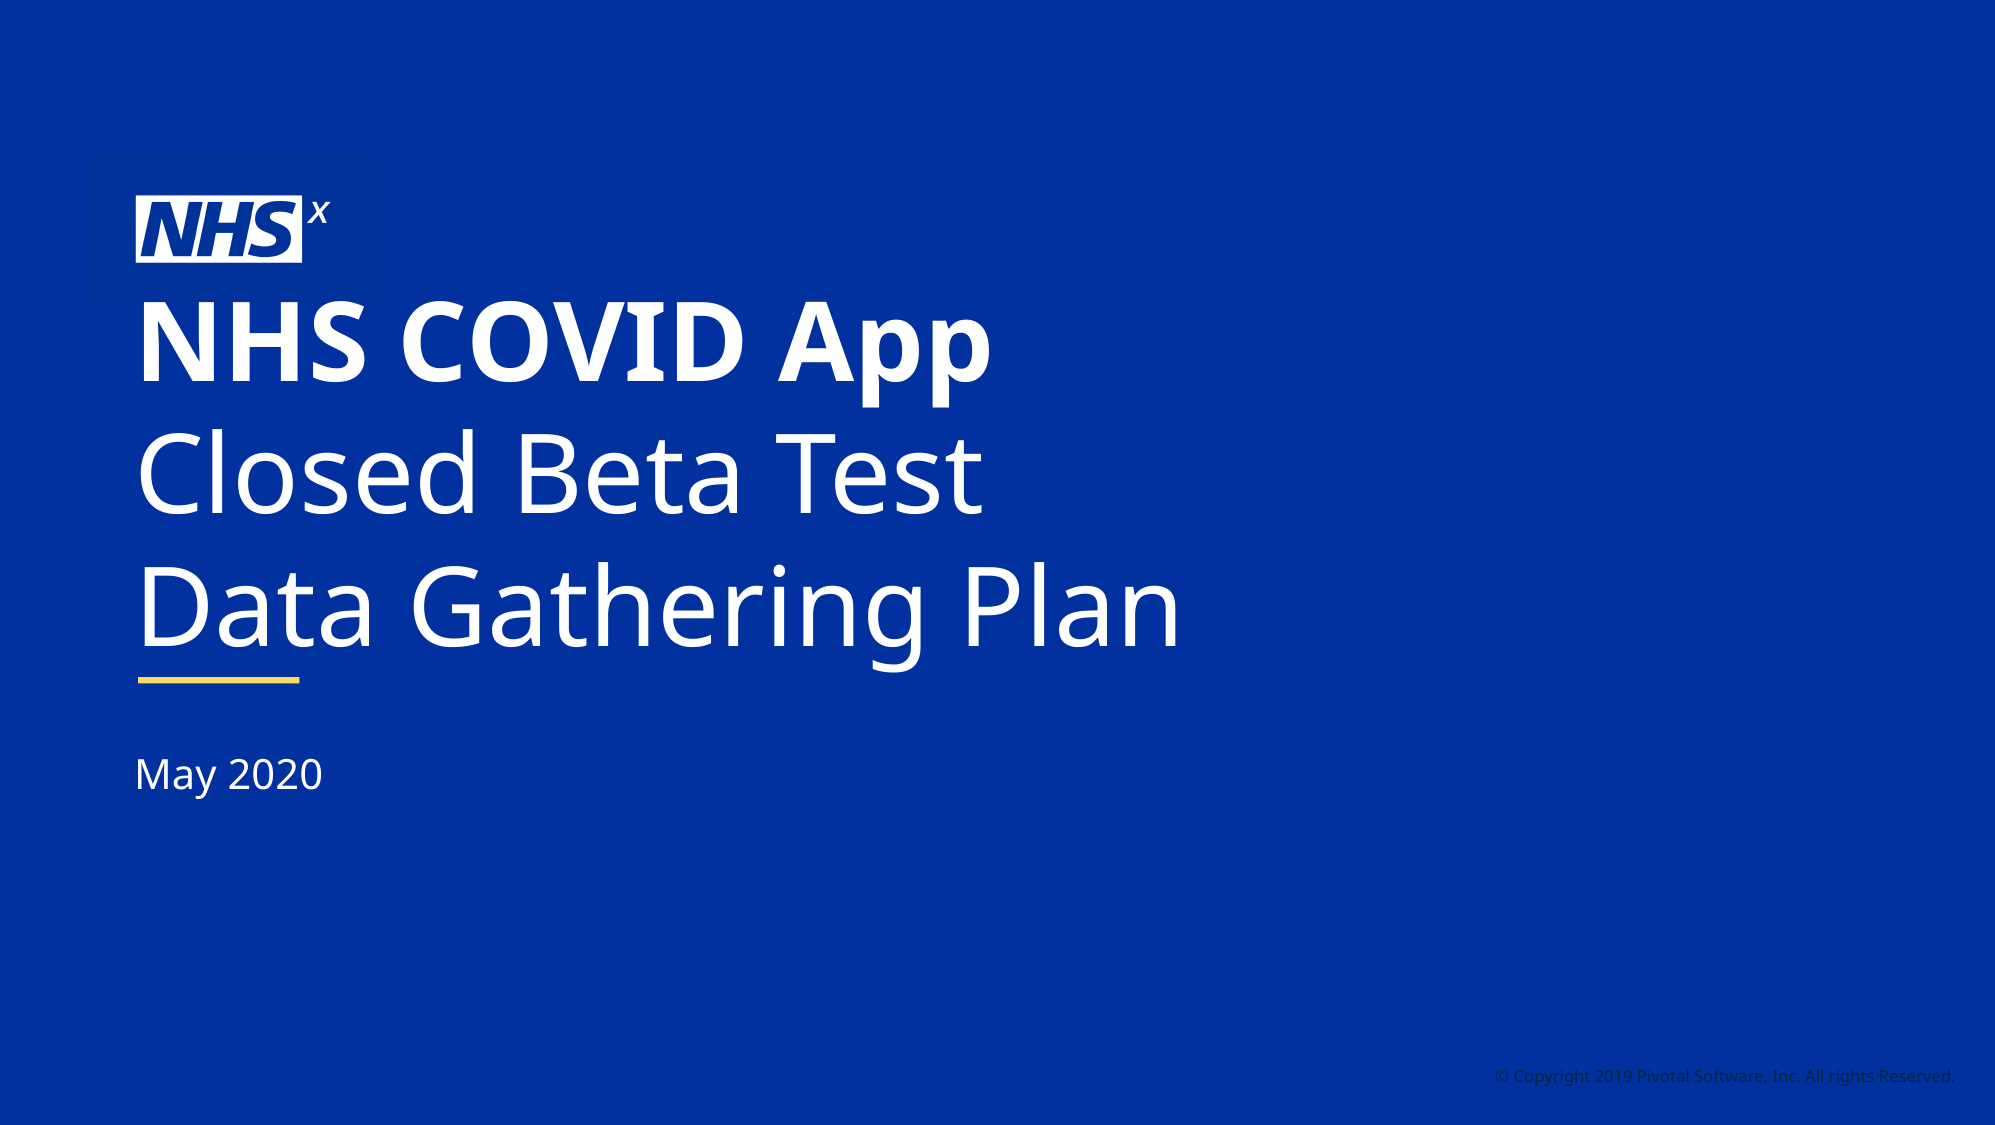

NHS COVID App
Closed Beta Test
Data Gathering Plan
# May 2020